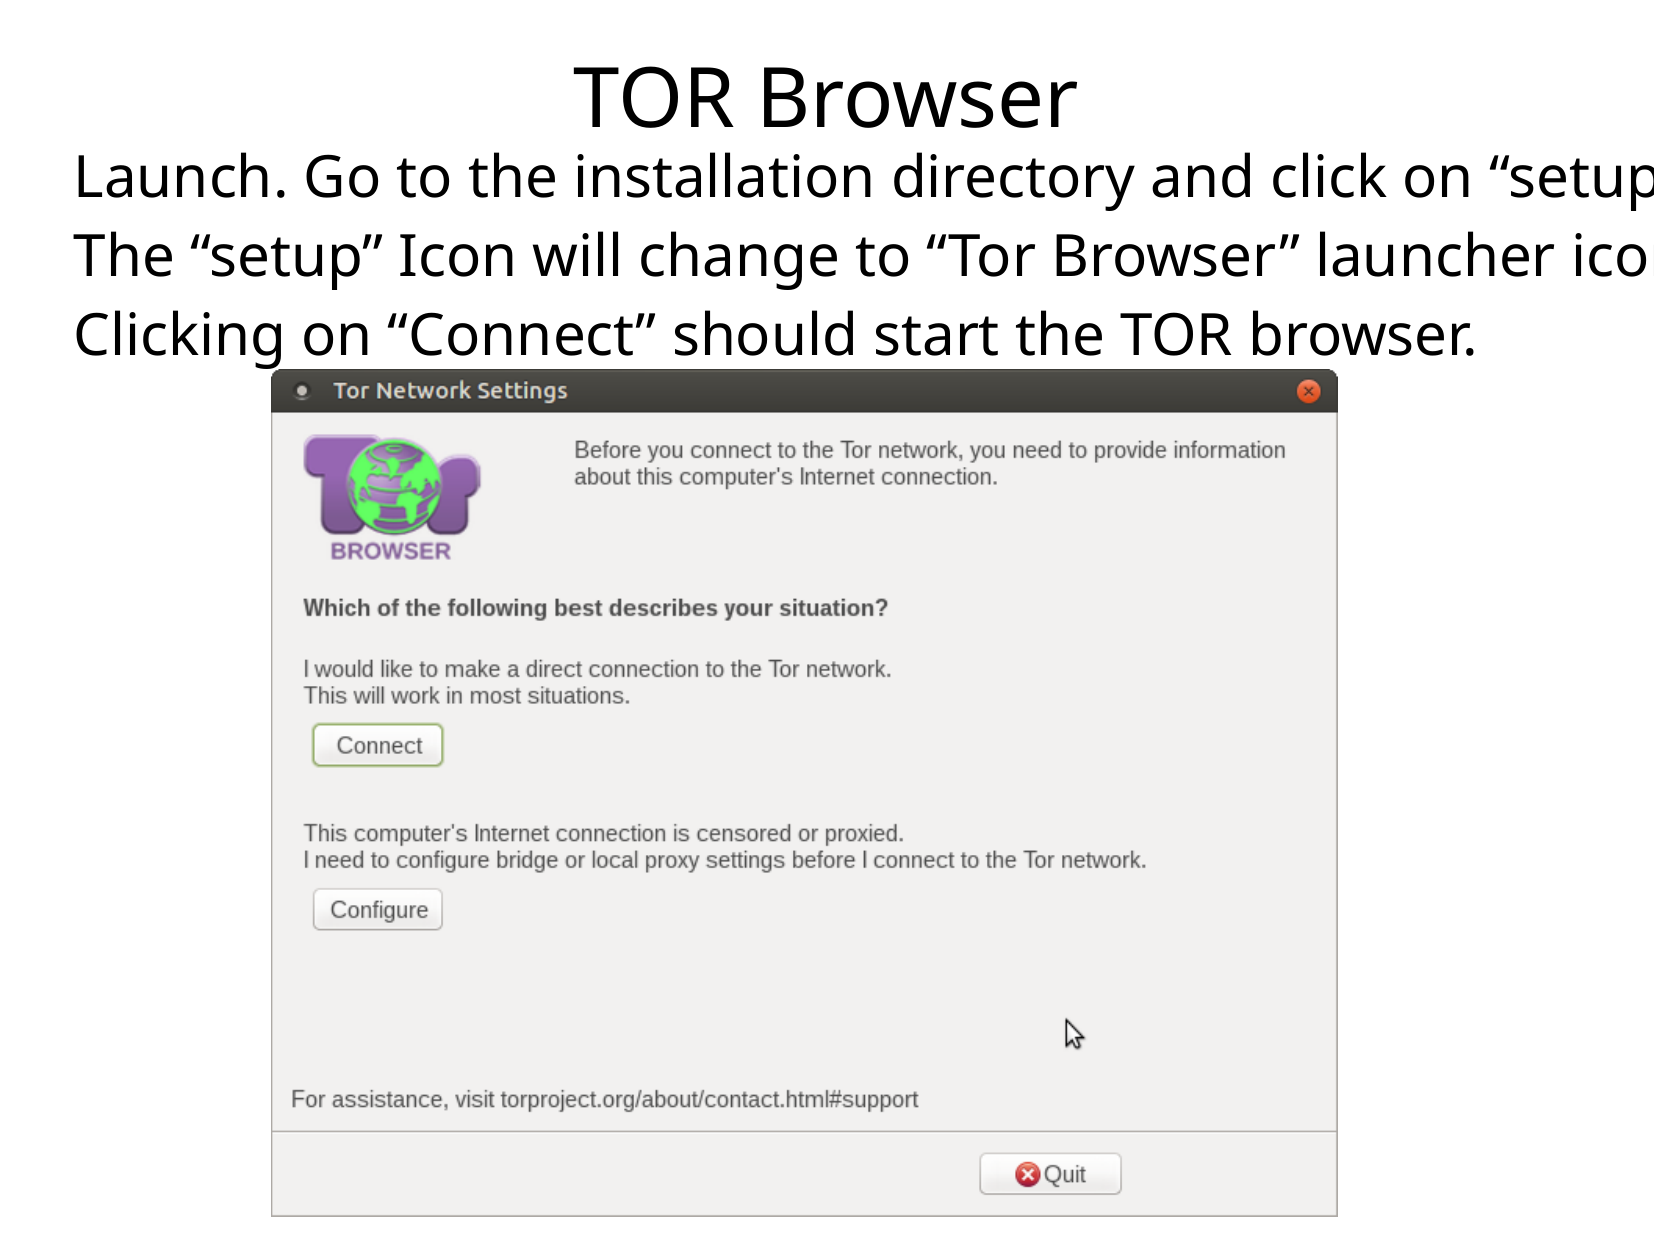

# TOR Browser
Launch. Go to the installation directory and click on “setup”.
The “setup” Icon will change to “Tor Browser” launcher icon.
Clicking on “Connect” should start the TOR browser.